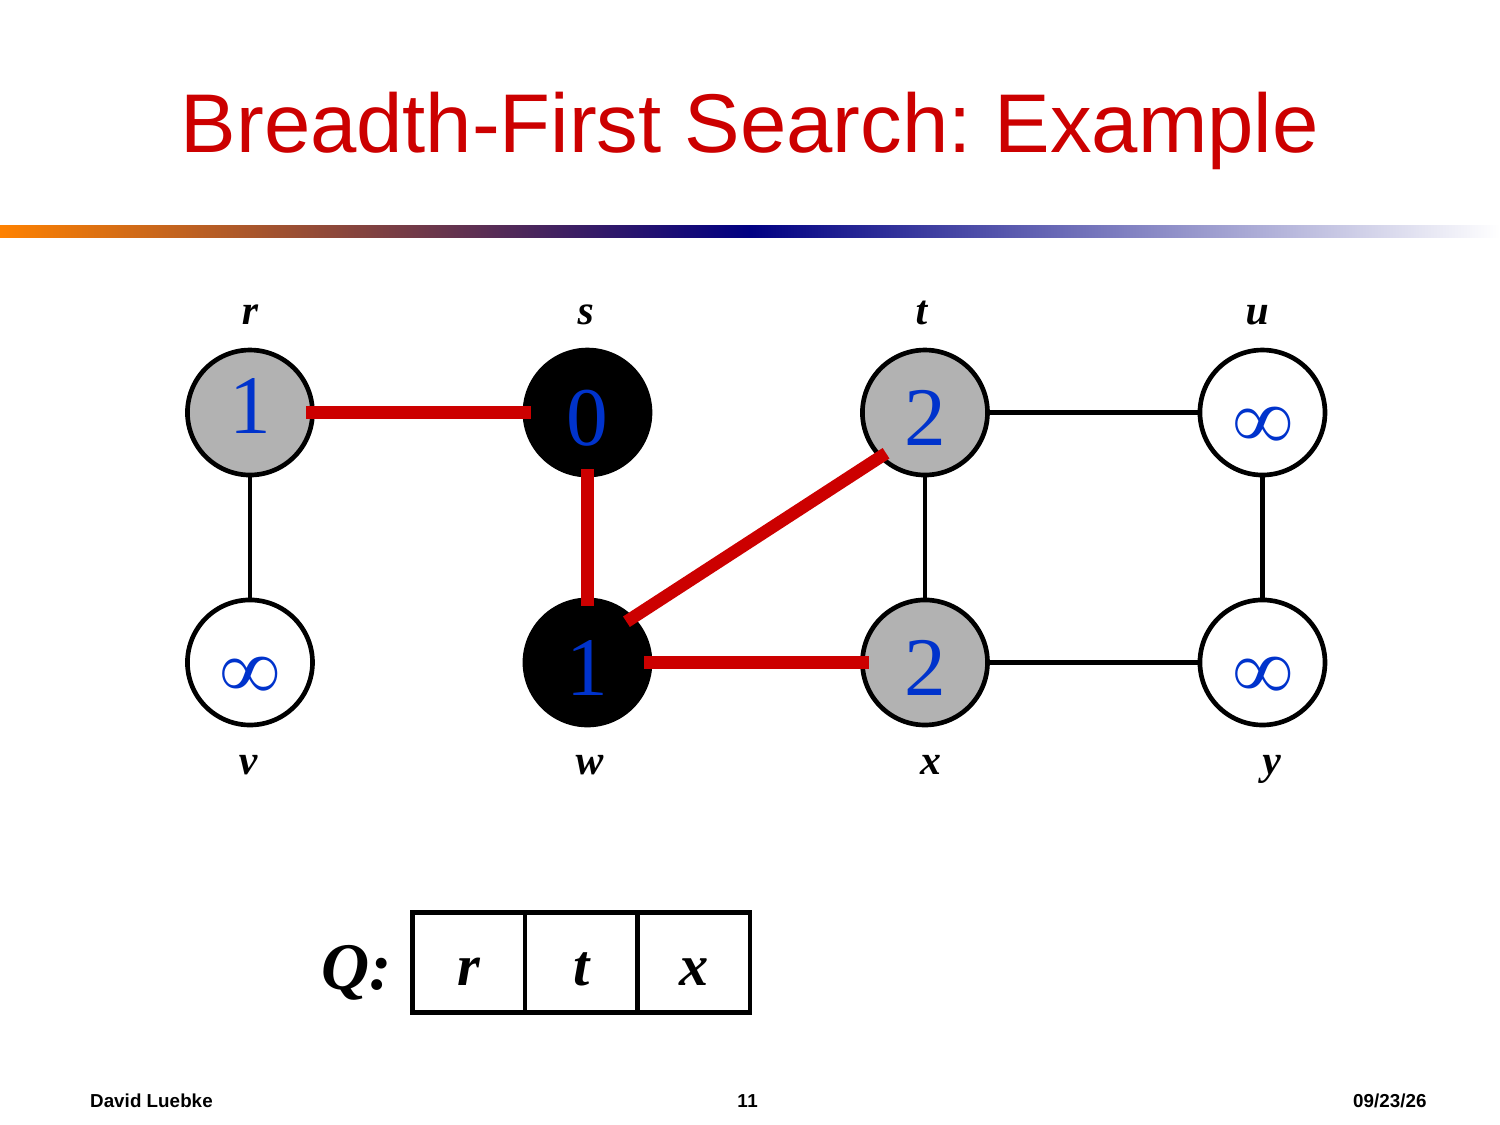

# Breadth-First Search: Example
r
s
t
u
1
0
2


1
2

v
w
x
y
Q:
r
t
x
David Luebke